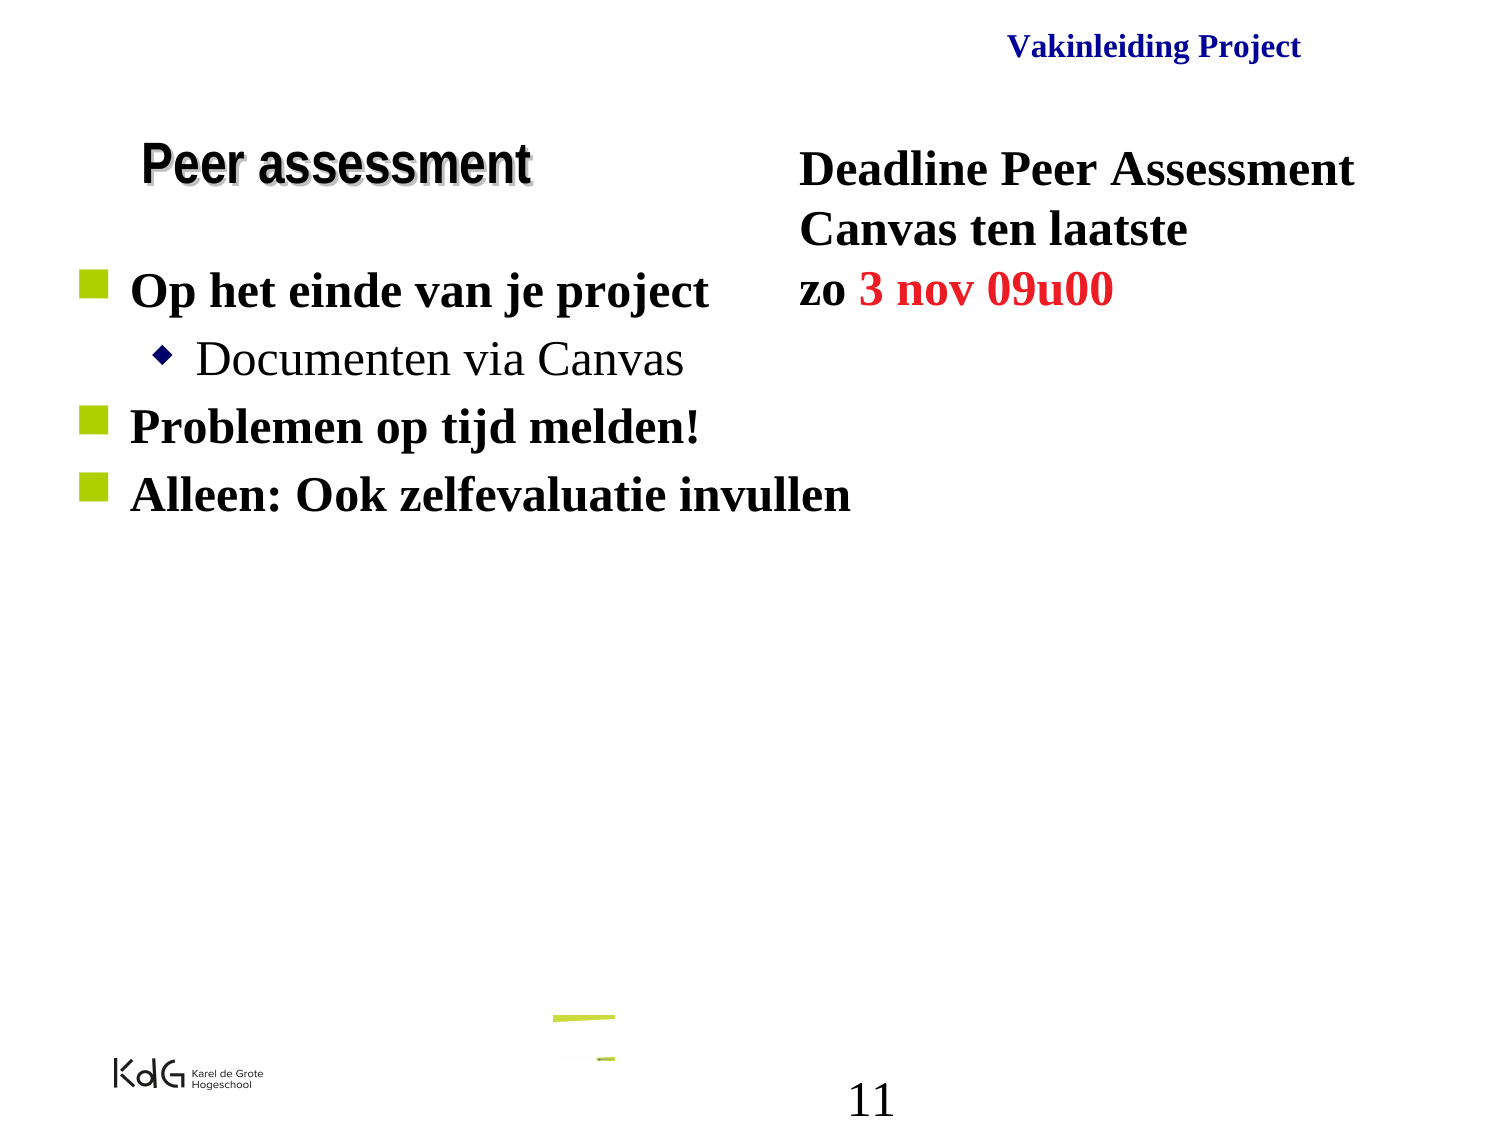

# Peer assessment
Deadline Peer Assessment
Canvas ten laatste
zo 3 nov 09u00
Op het einde van je project
Documenten via Canvas
Problemen op tijd melden!
Alleen: Ook zelfevaluatie invullen